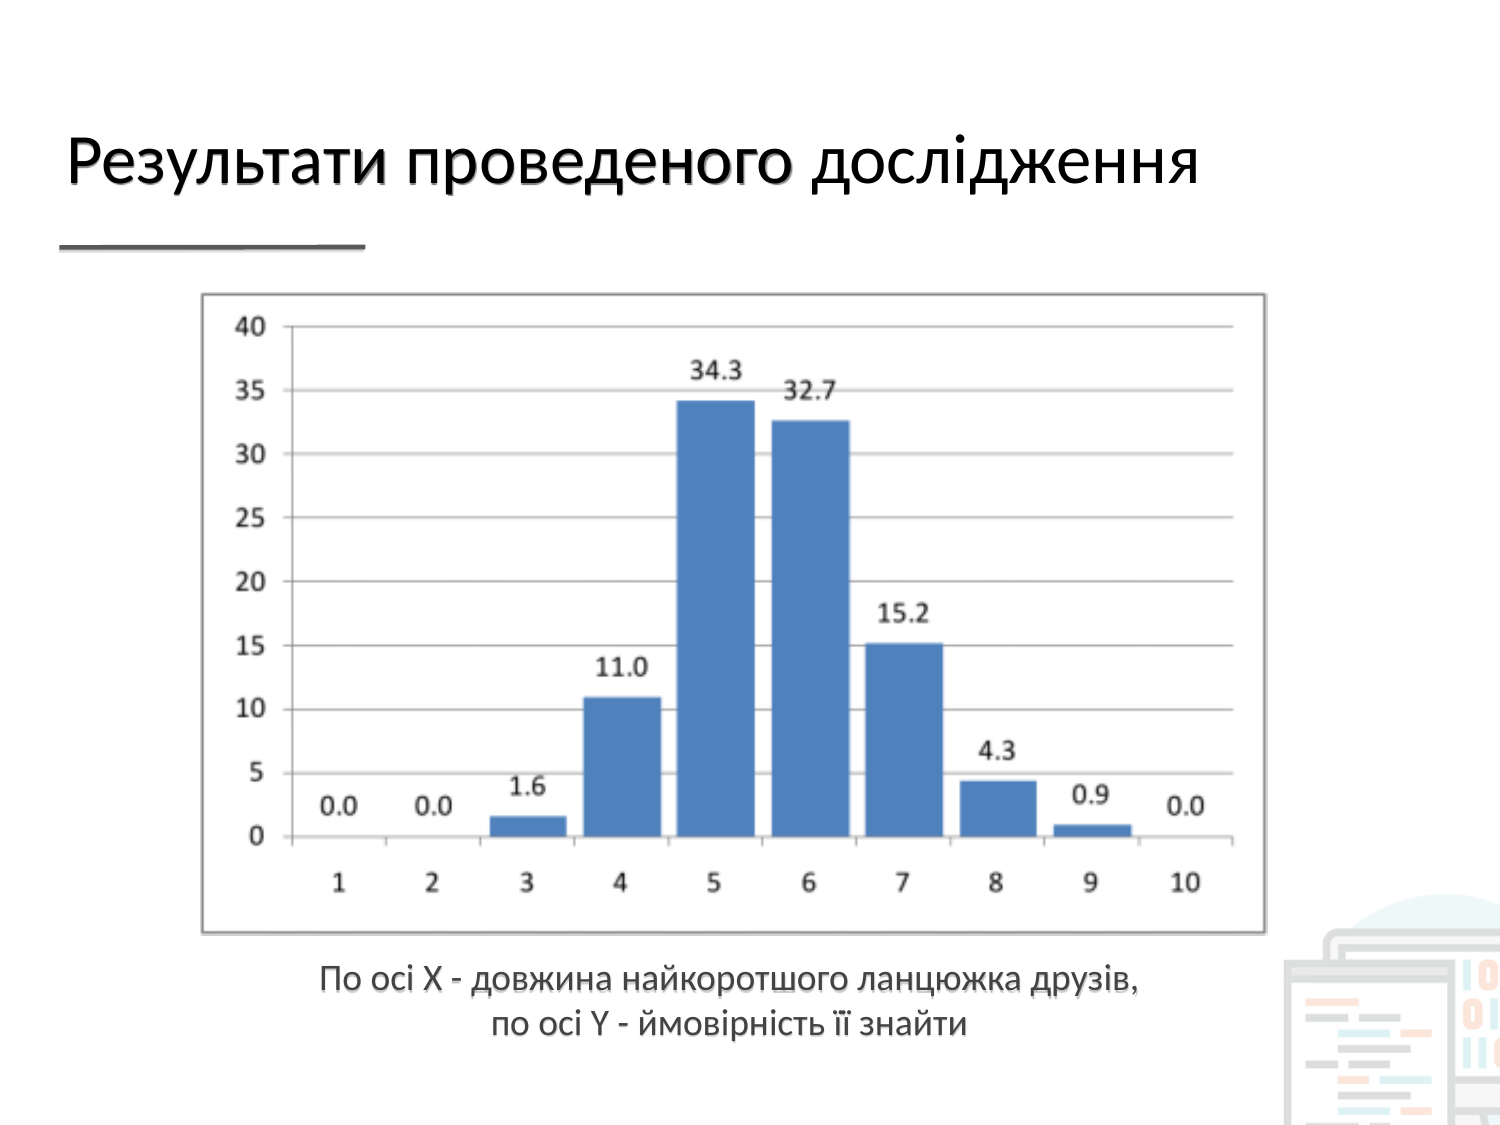

Результати проведеного дослідження
По осі Х - довжина найкоротшого ланцюжка друзів,
по осі Y - ймовірність її знайти